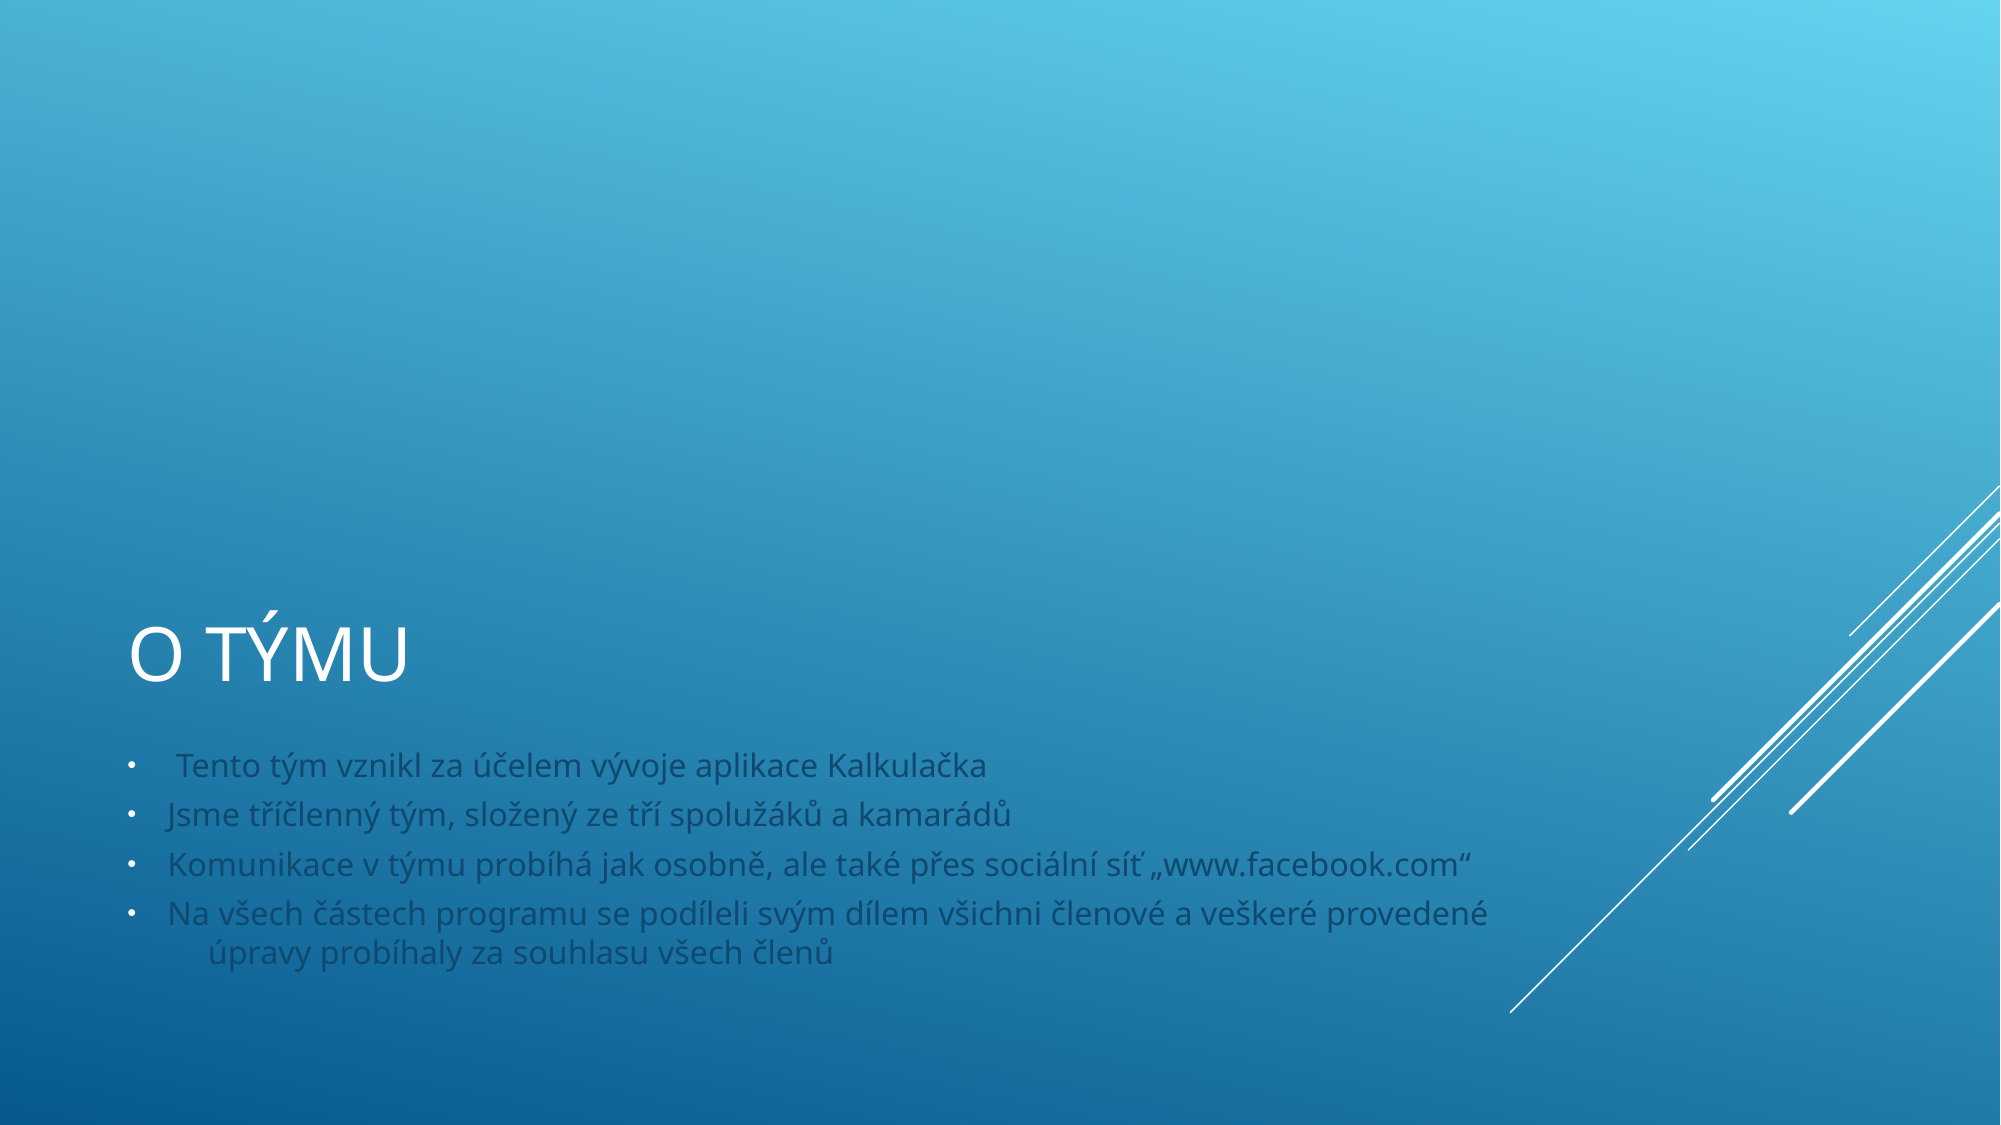

# O týmu
 Tento tým vznikl za účelem vývoje aplikace Kalkulačka
Jsme tříčlenný tým, složený ze tří spolužáků a kamarádů
Komunikace v týmu probíhá jak osobně, ale také přes sociální síť „www.facebook.com“
Na všech částech programu se podíleli svým dílem všichni členové a veškeré provedené úpravy probíhaly za souhlasu všech členů